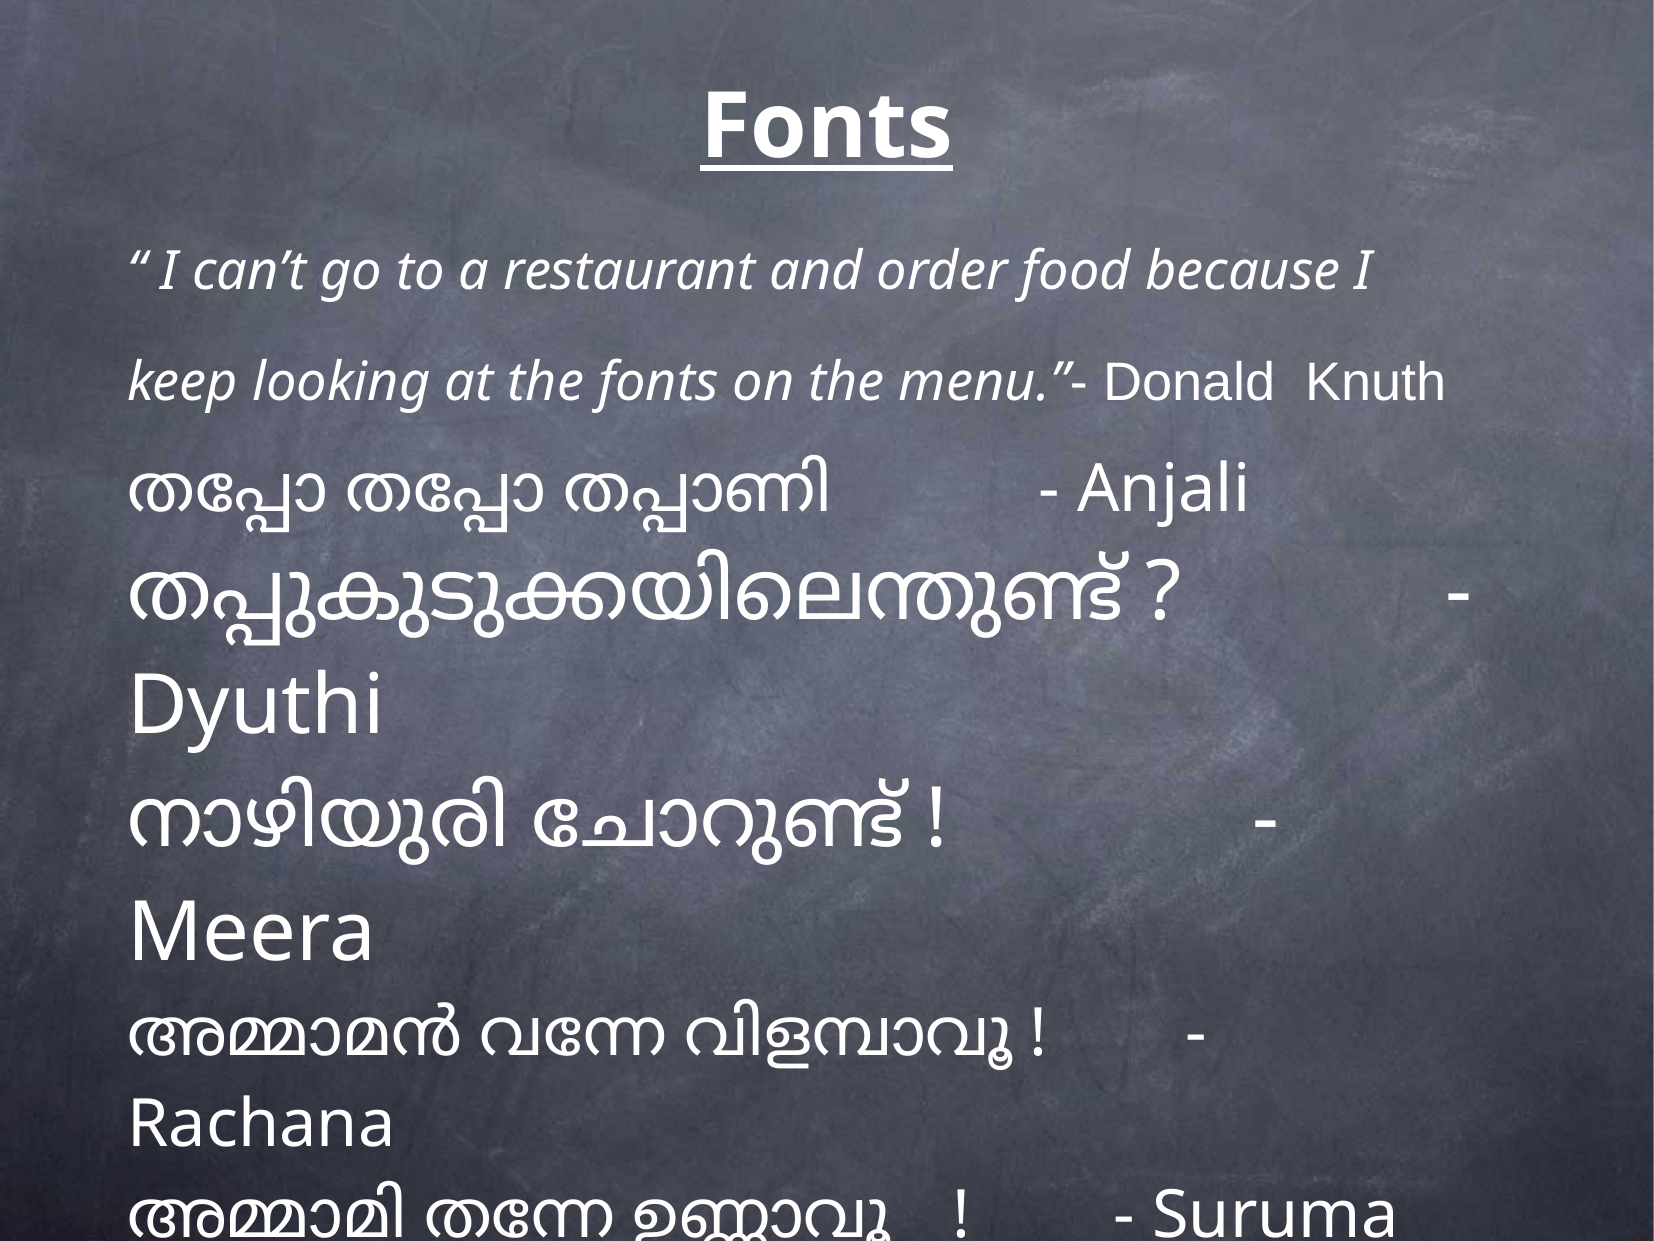

# Fonts
“ I can’t go to a restaurant and order food because I keep looking at the fonts on the menu.”- Donald Knuth
തപ്പോ തപ്പോ തപ്പാണി - Anjali
തപ്പുകുടുക്കയിലെന്തുണ്ട്‌ ? 			 - Dyuthi
നാഴിയുരി ചോറുണ്ട്‌ ! - Meera
അമ്മാമന്‍ വന്നേ വിളമ്പാവൂ ! - Rachana
അമ്മാമി തന്നേ ഉണ്ണാവൂ	!	 - Suruma